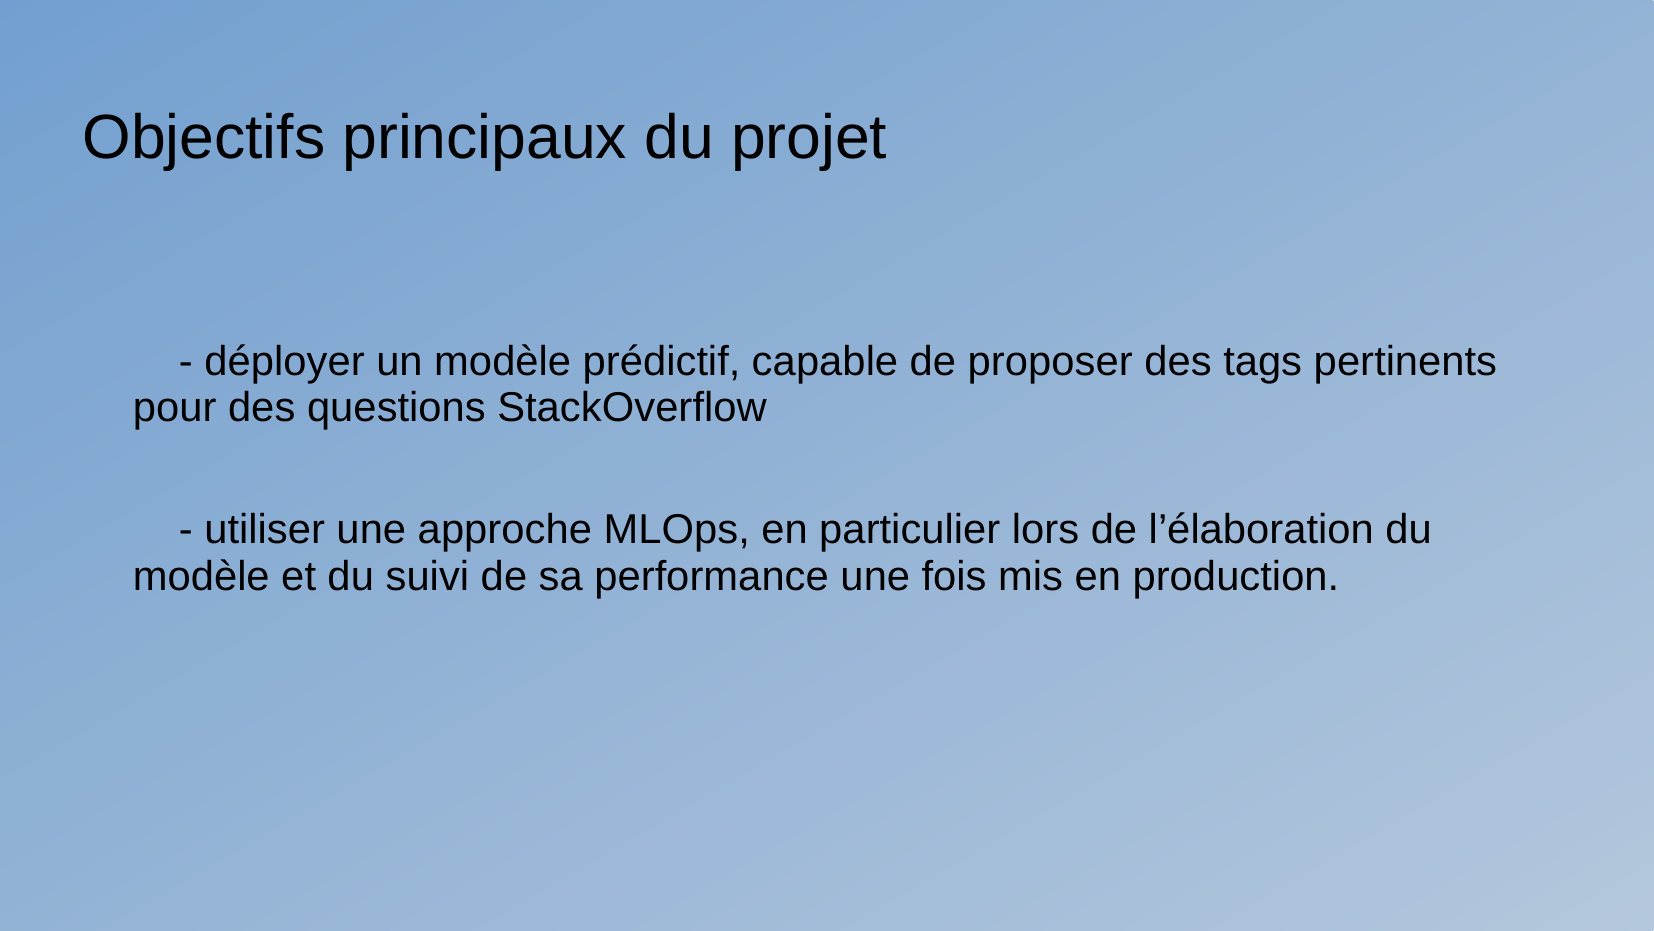

# Objectifs principaux du projet
 - déployer un modèle prédictif, capable de proposer des tags pertinents pour des questions StackOverflow
 - utiliser une approche MLOps, en particulier lors de l’élaboration du modèle et du suivi de sa performance une fois mis en production.